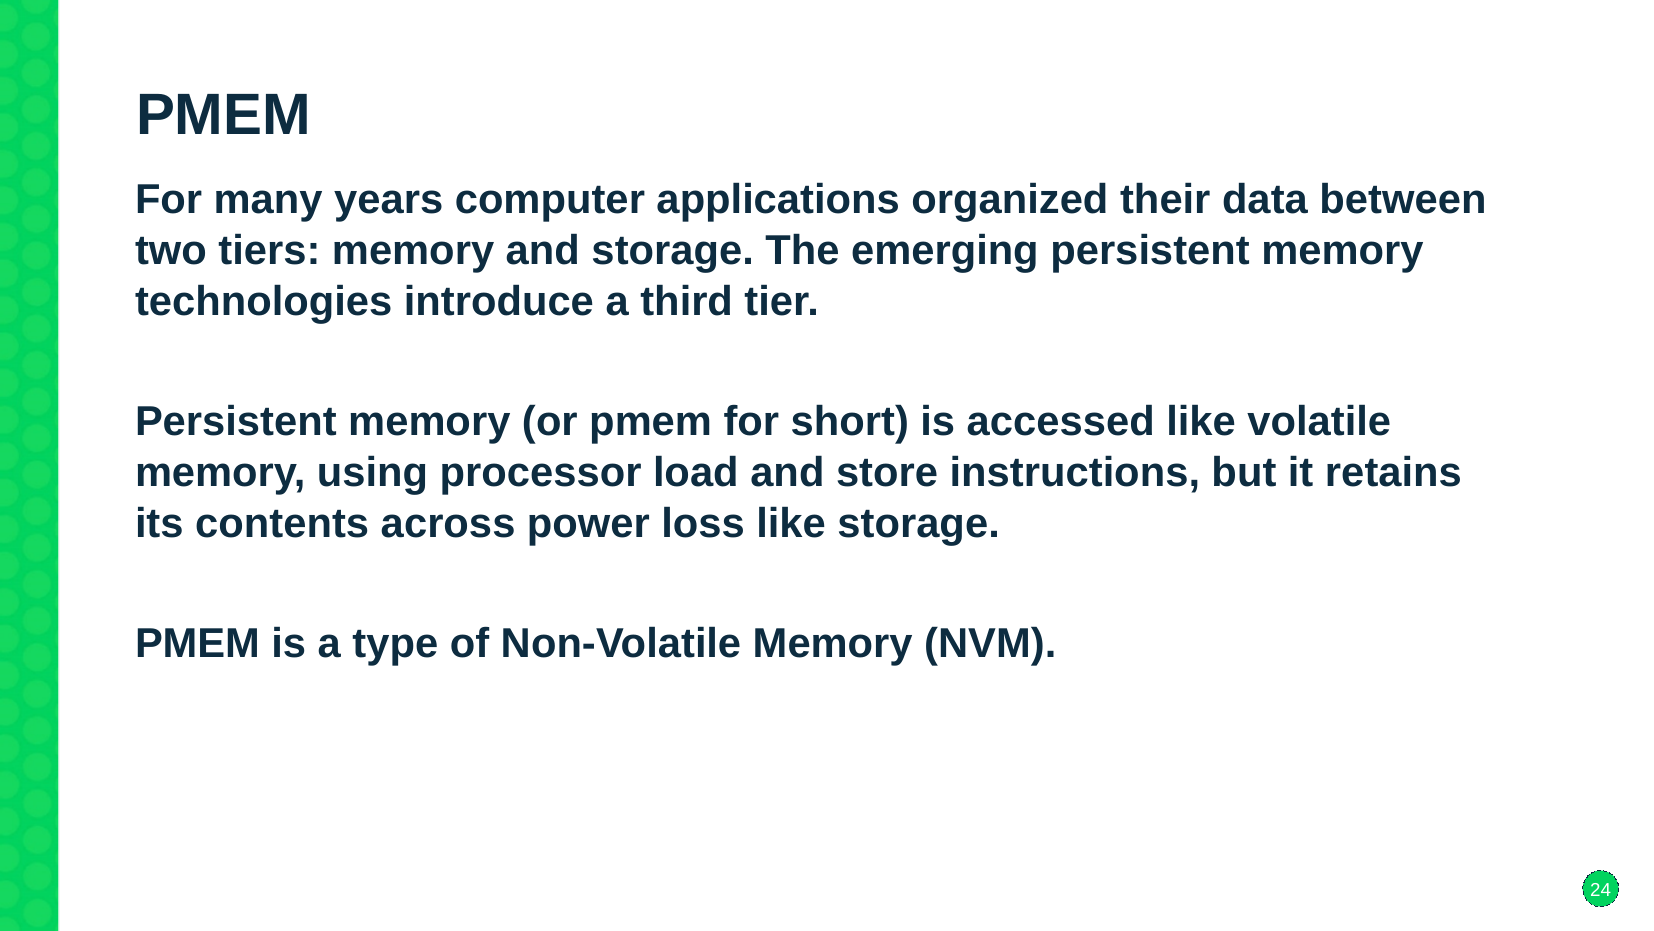

# PMEM
For many years computer applications organized their data between two tiers: memory and storage. The emerging persistent memory technologies introduce a third tier.
Persistent memory (or pmem for short) is accessed like volatile memory, using processor load and store instructions, but it retains its contents across power loss like storage.
PMEM is a type of Non-Volatile Memory (NVM).
24